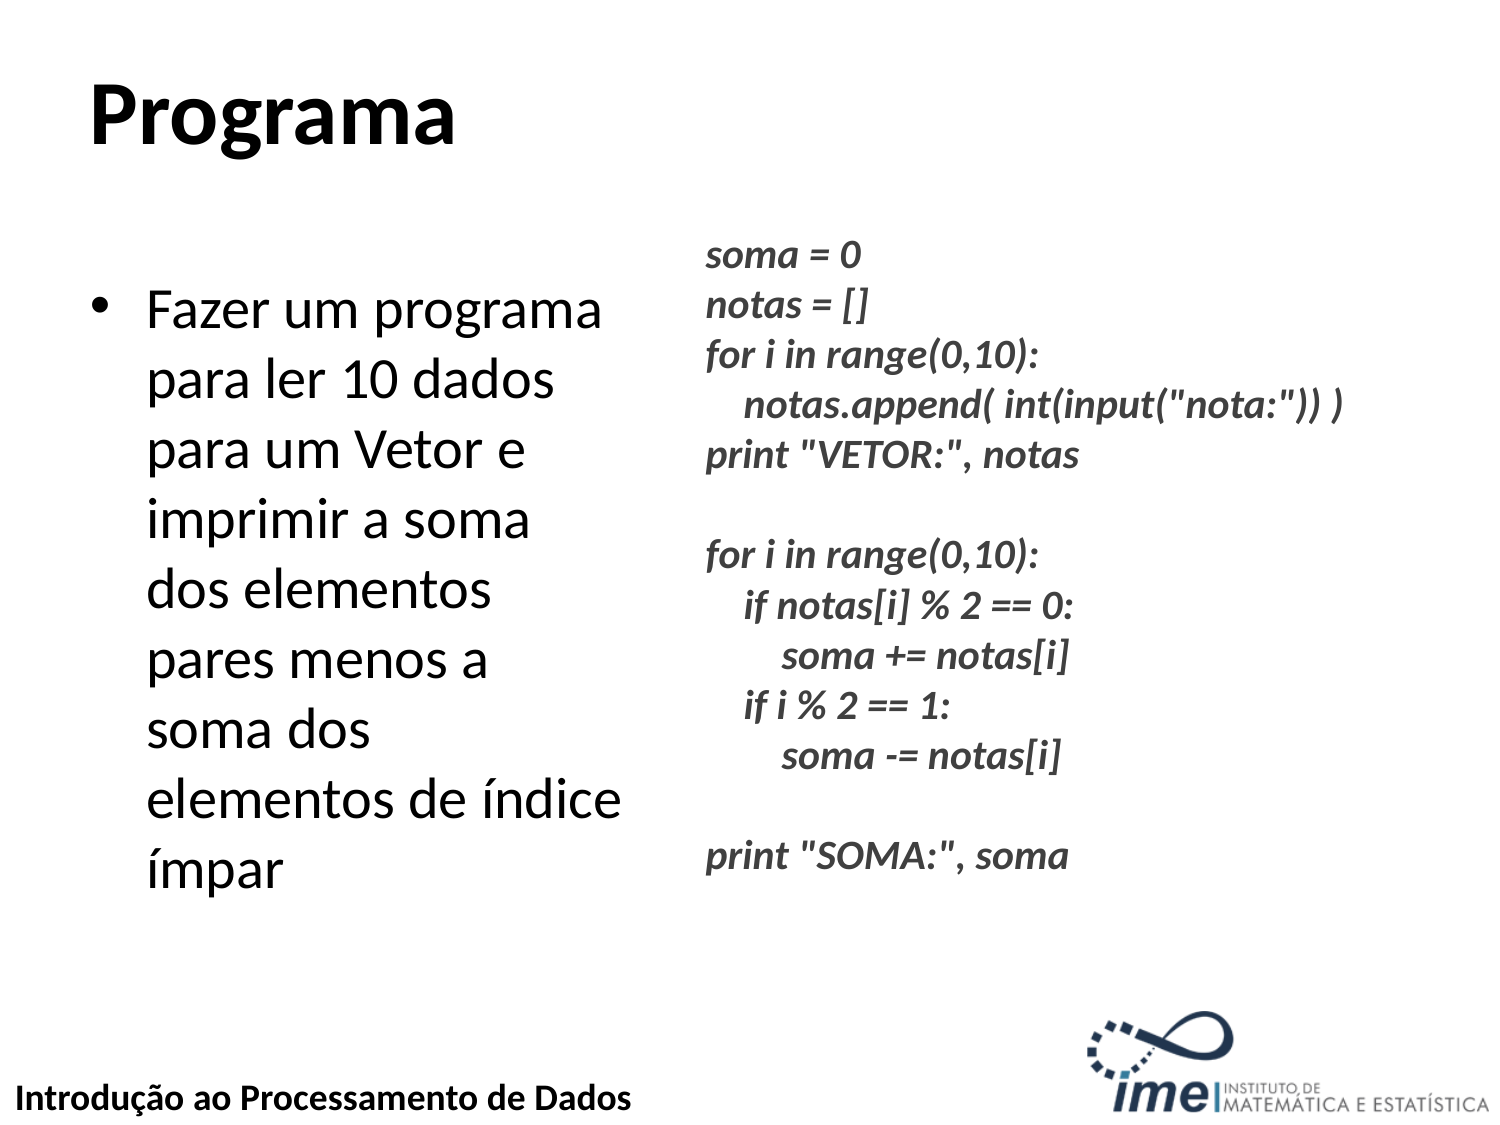

# Programa
soma = 0
notas = []
for i in range(0,10):
 notas.append( int(input("nota:")) )
print "VETOR:", notas
for i in range(0,10):
 if notas[i] % 2 == 0:
 soma += notas[i]
 if i % 2 == 1:
 soma -= notas[i]
print "SOMA:", soma
Fazer um programa para ler 10 dados para um Vetor e imprimir a soma dos elementos pares menos a soma dos elementos de índice ímpar